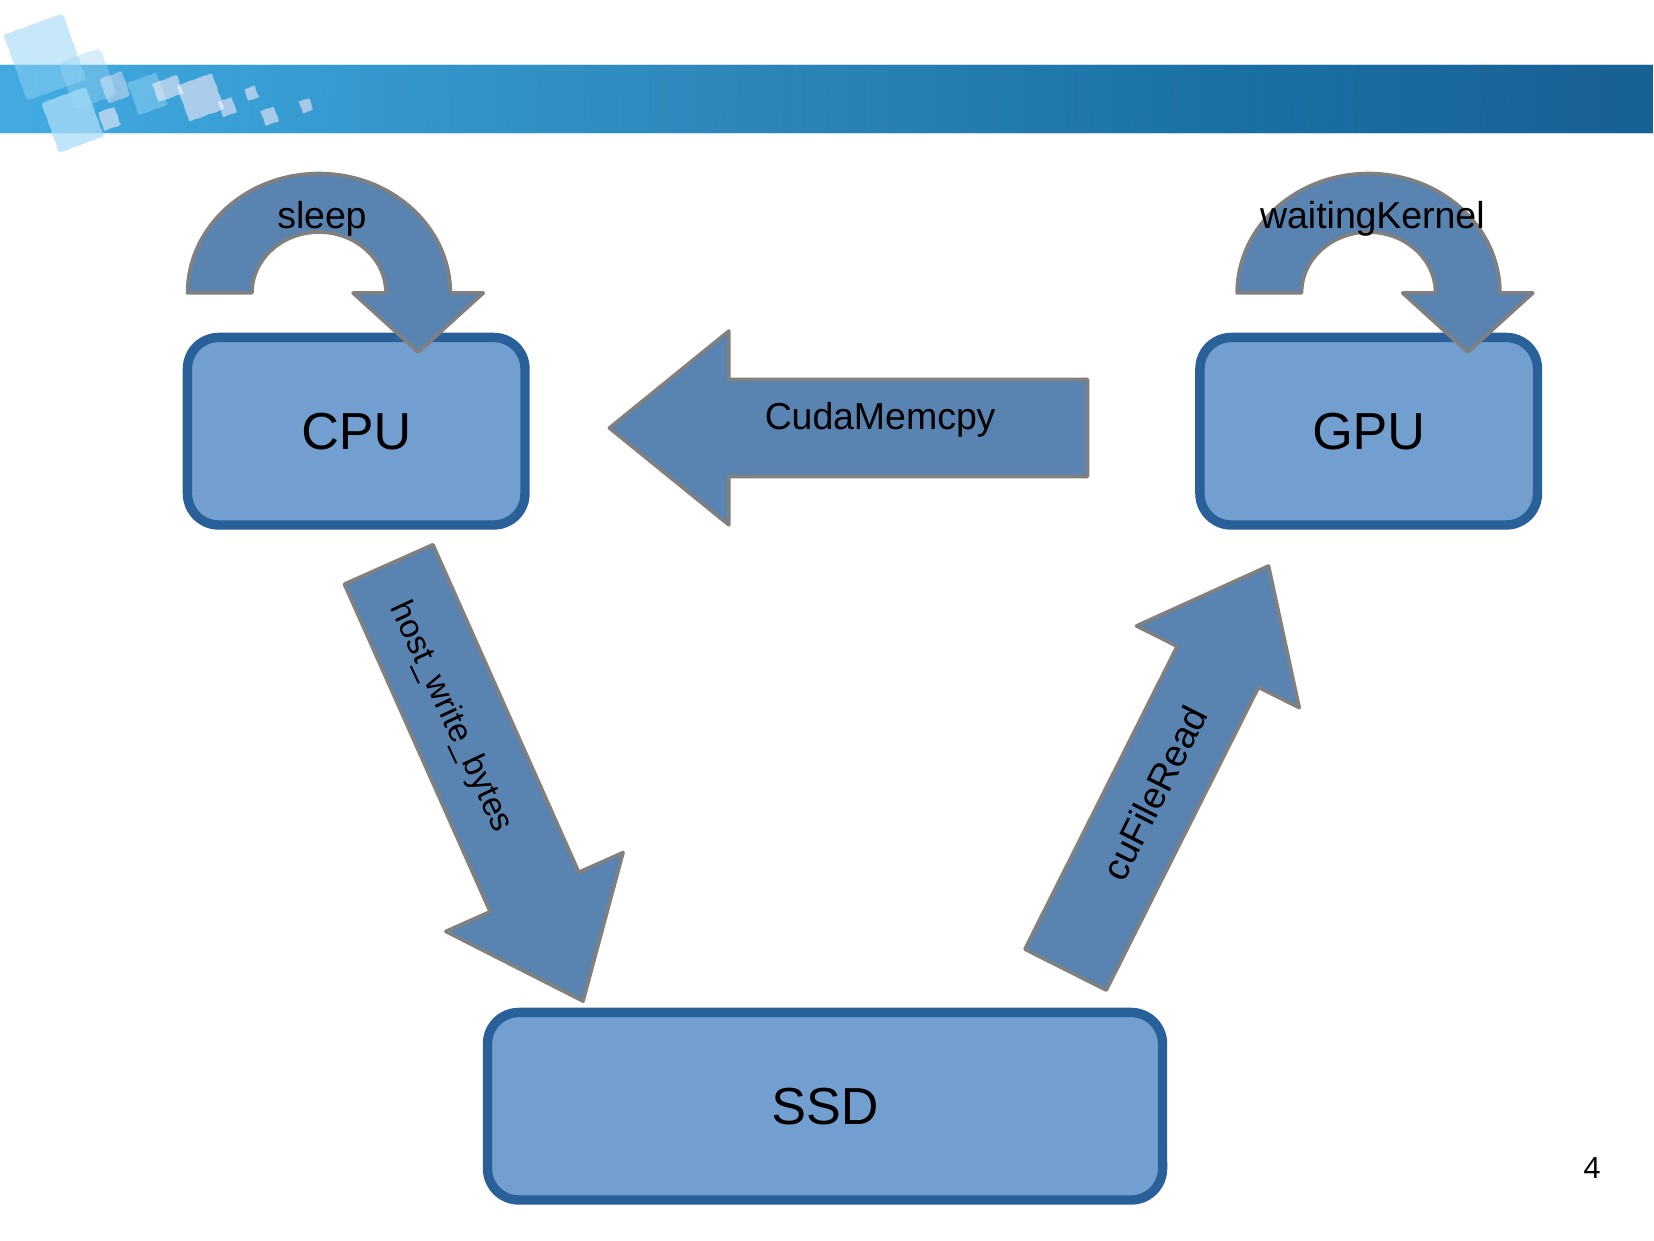

sleep
waitingKernel
CPU
GPU
CudaMemcpy
cuFileRead
host_write_bytes
SSD
4